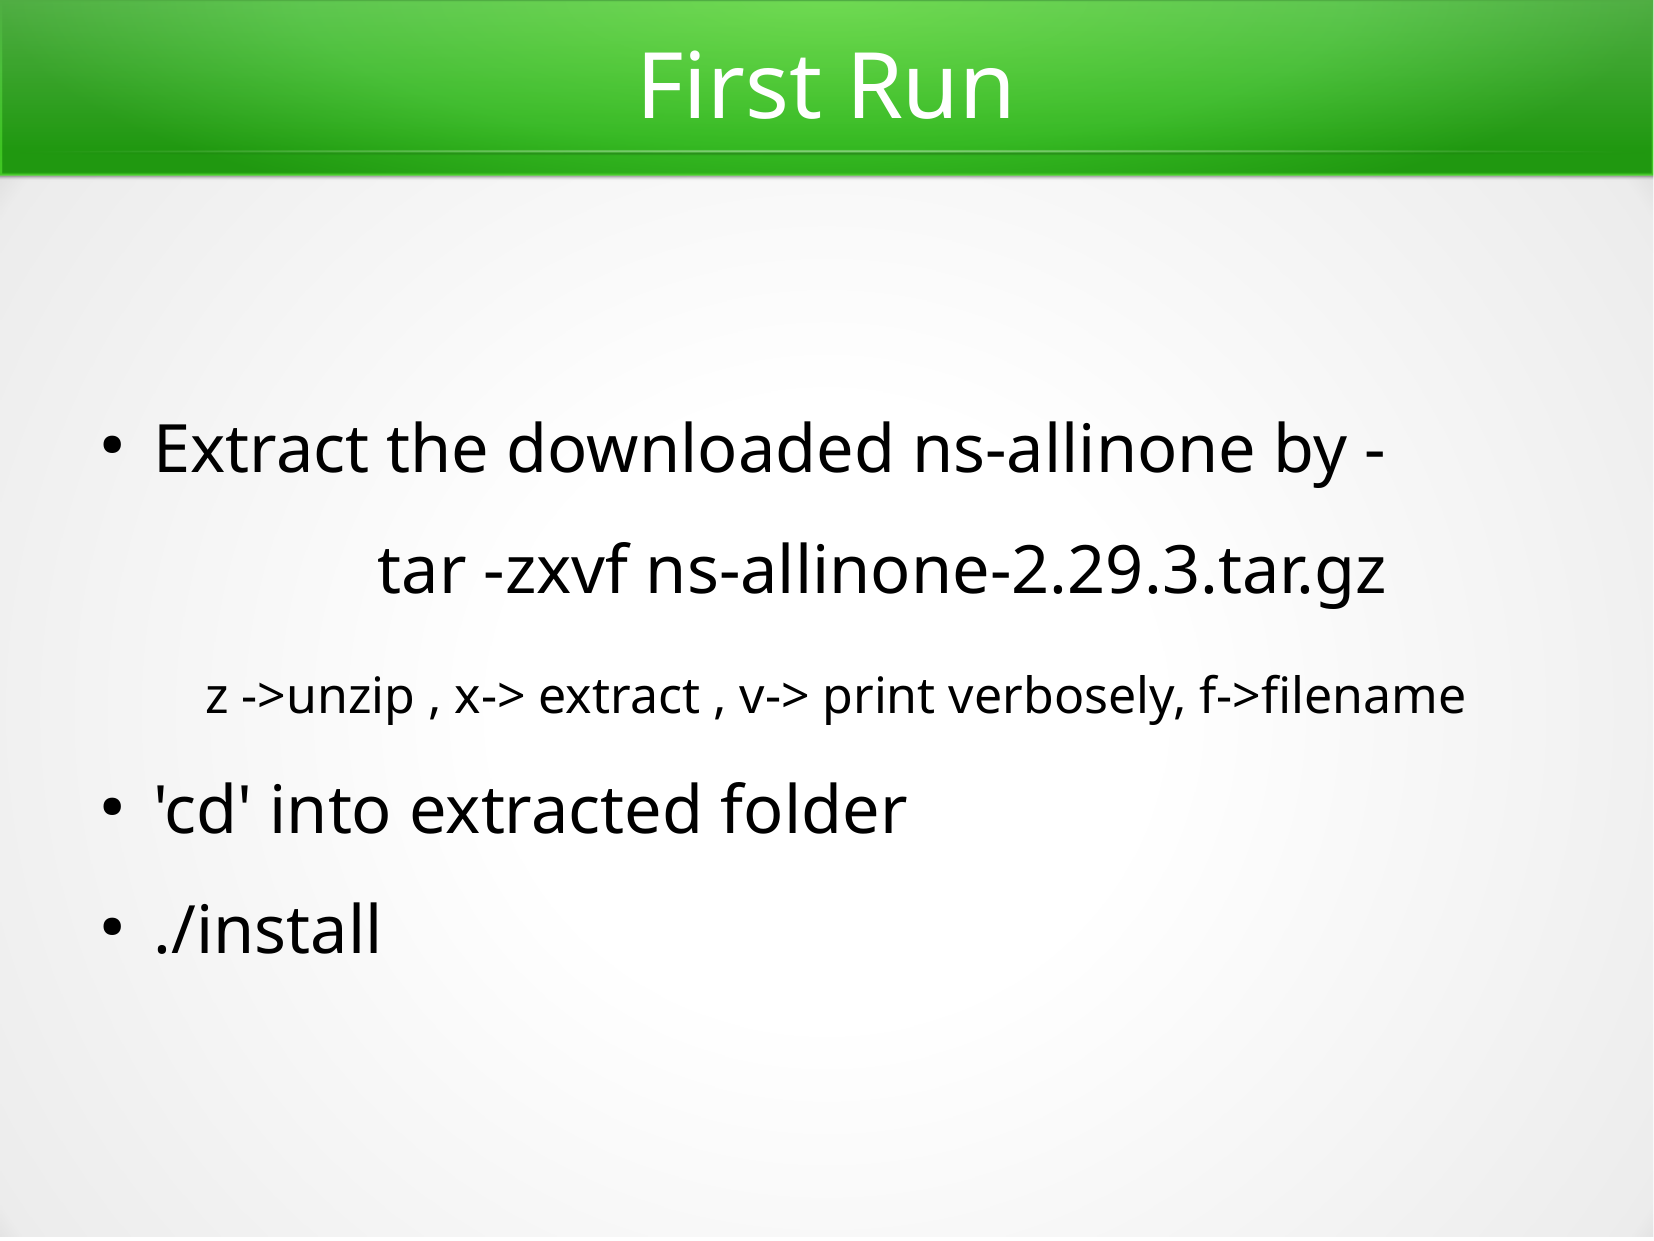

# First Run
Extract the downloaded ns-allinone by -
 tar -zxvf ns-allinone-2.29.3.tar.gz
 z ->unzip , x-> extract , v-> print verbosely, f->filename
'cd' into extracted folder
./install